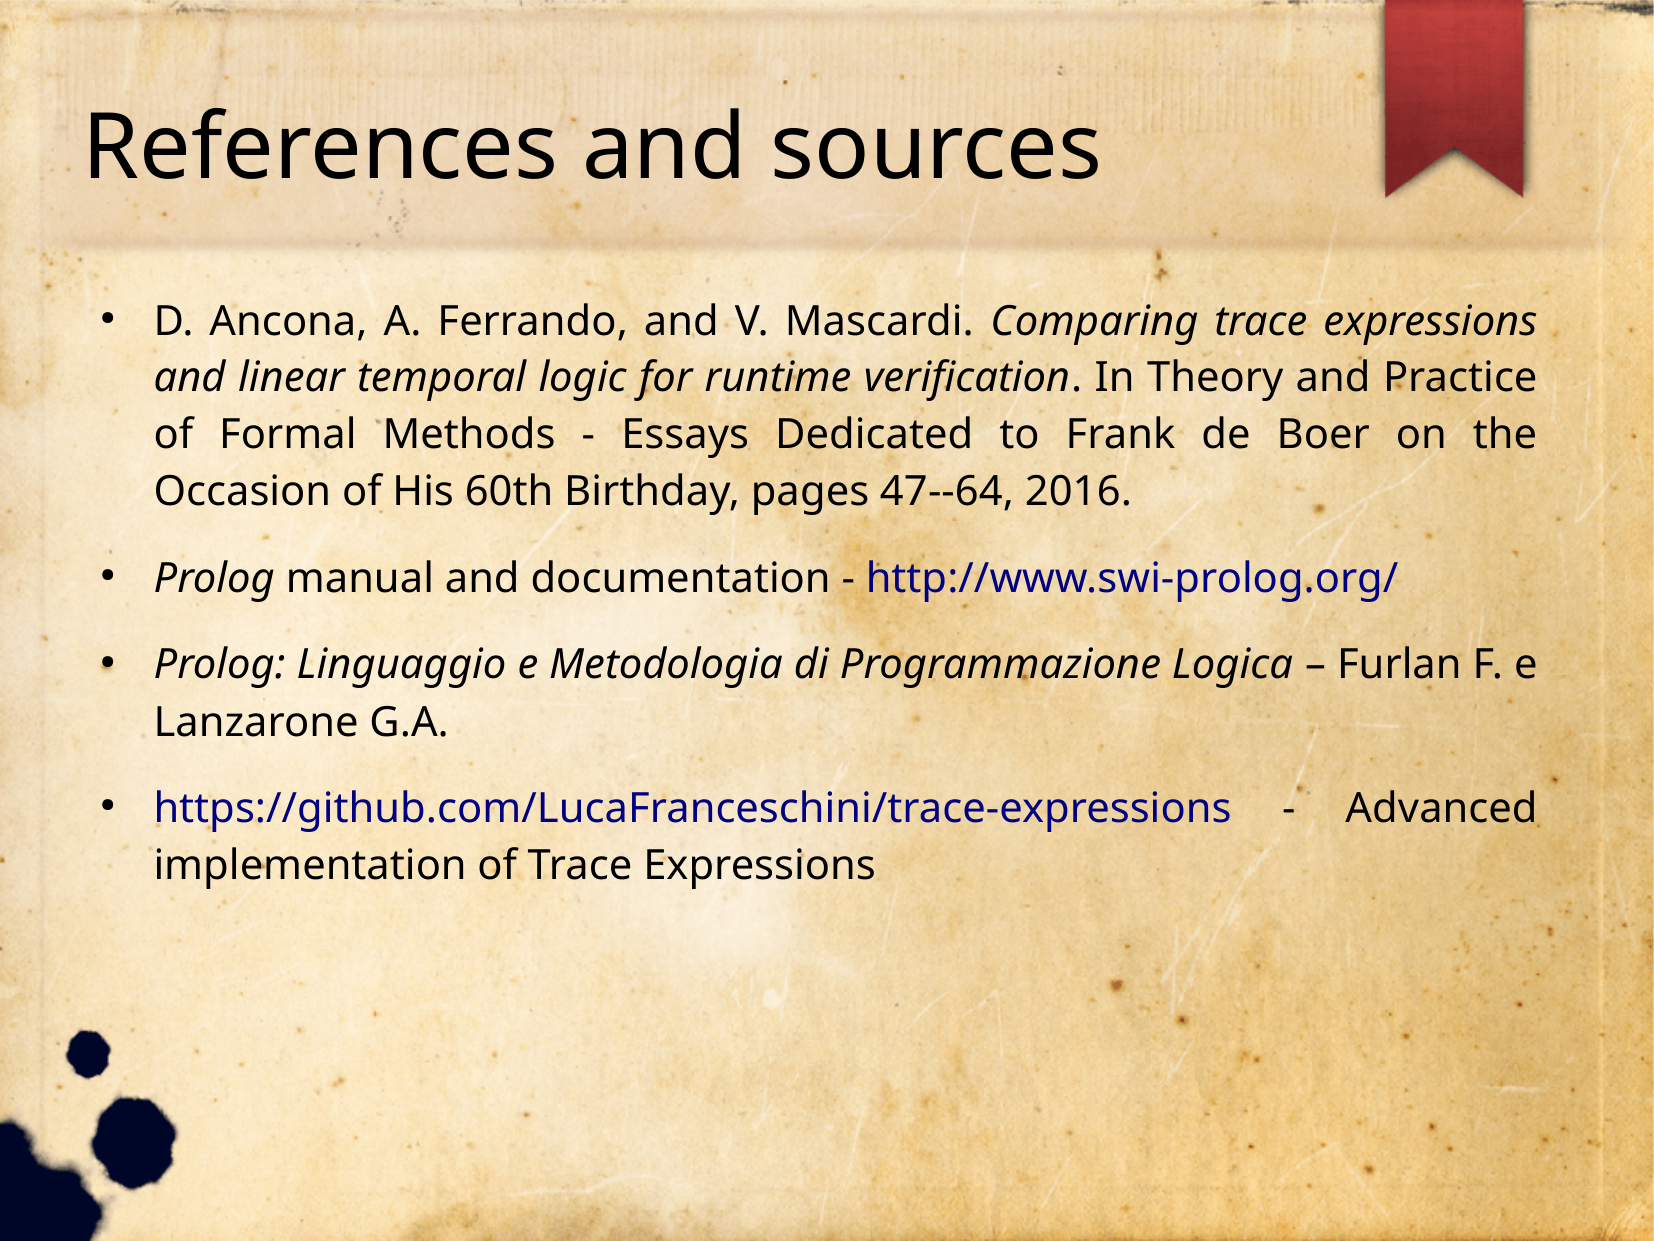

# References and sources
D. Ancona, A. Ferrando, and V. Mascardi. Comparing trace expressions and linear temporal logic for runtime verification. In Theory and Practice of Formal Methods - Essays Dedicated to Frank de Boer on the Occasion of His 60th Birthday, pages 47--64, 2016.
Prolog manual and documentation - http://www.swi-prolog.org/
Prolog: Linguaggio e Metodologia di Programmazione Logica – Furlan F. e Lanzarone G.A.
https://github.com/LucaFranceschini/trace-expressions - Advanced implementation of Trace Expressions